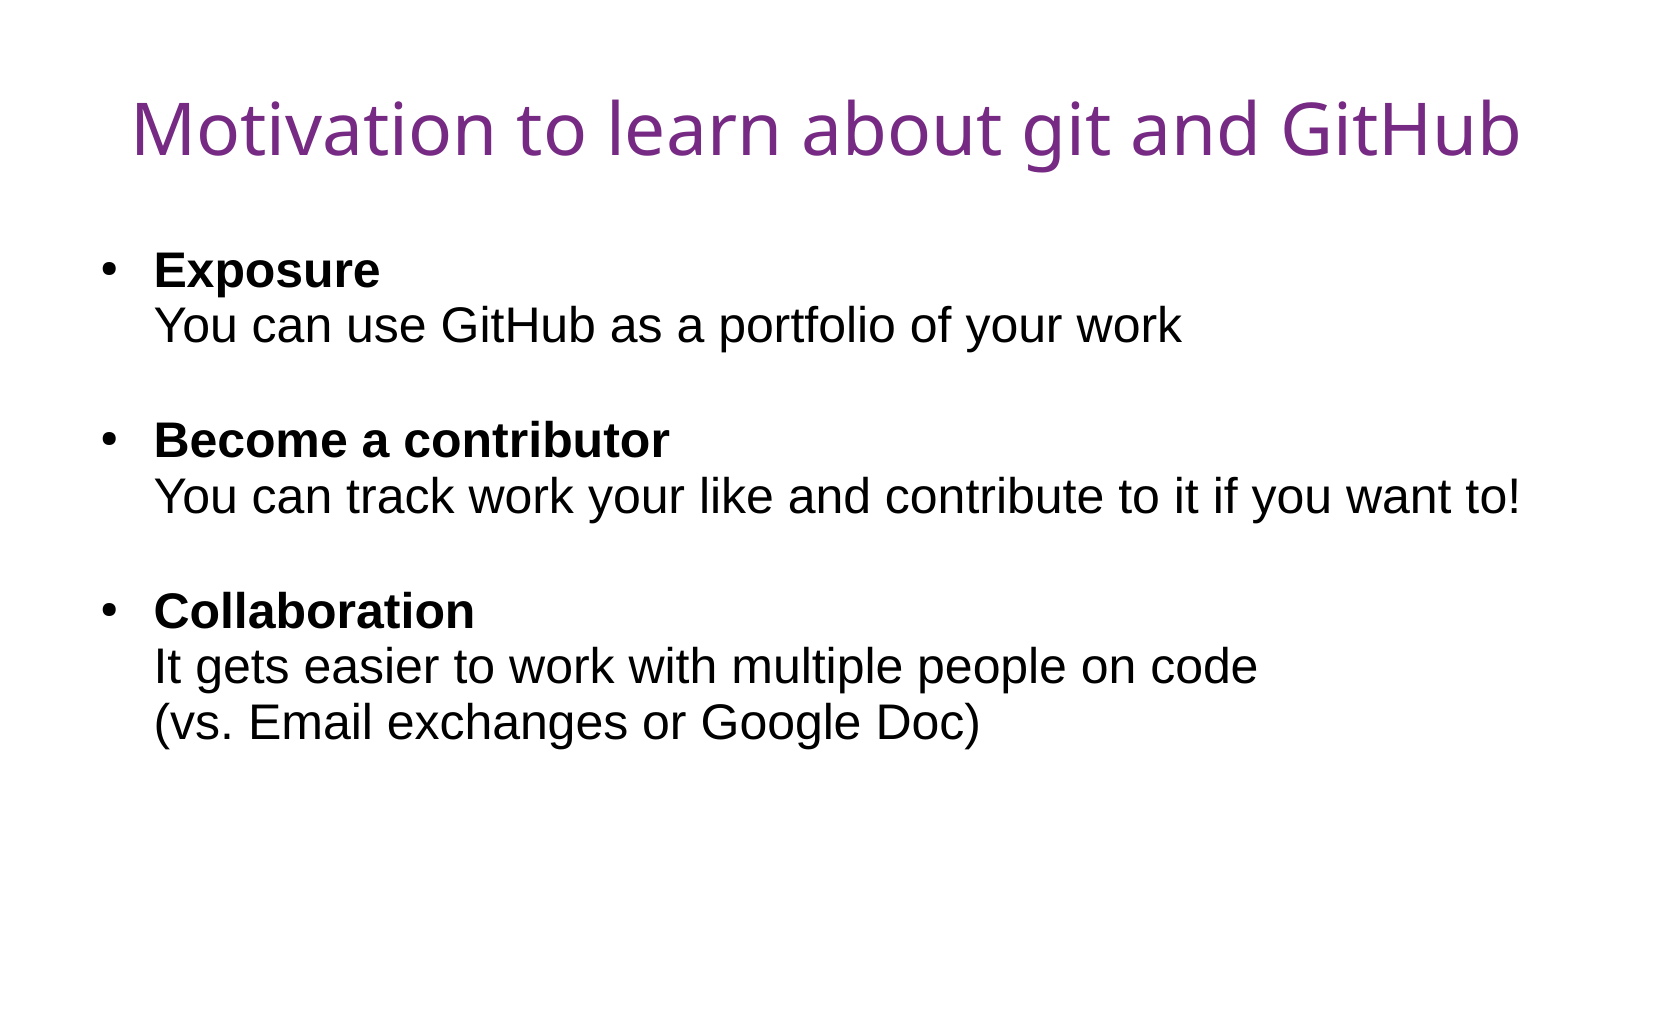

# Motivation to learn about git and GitHub
Exposure
You can use GitHub as a portfolio of your work
Become a contributor
You can track work your like and contribute to it if you want to!
Collaboration
It gets easier to work with multiple people on code
(vs. Email exchanges or Google Doc)